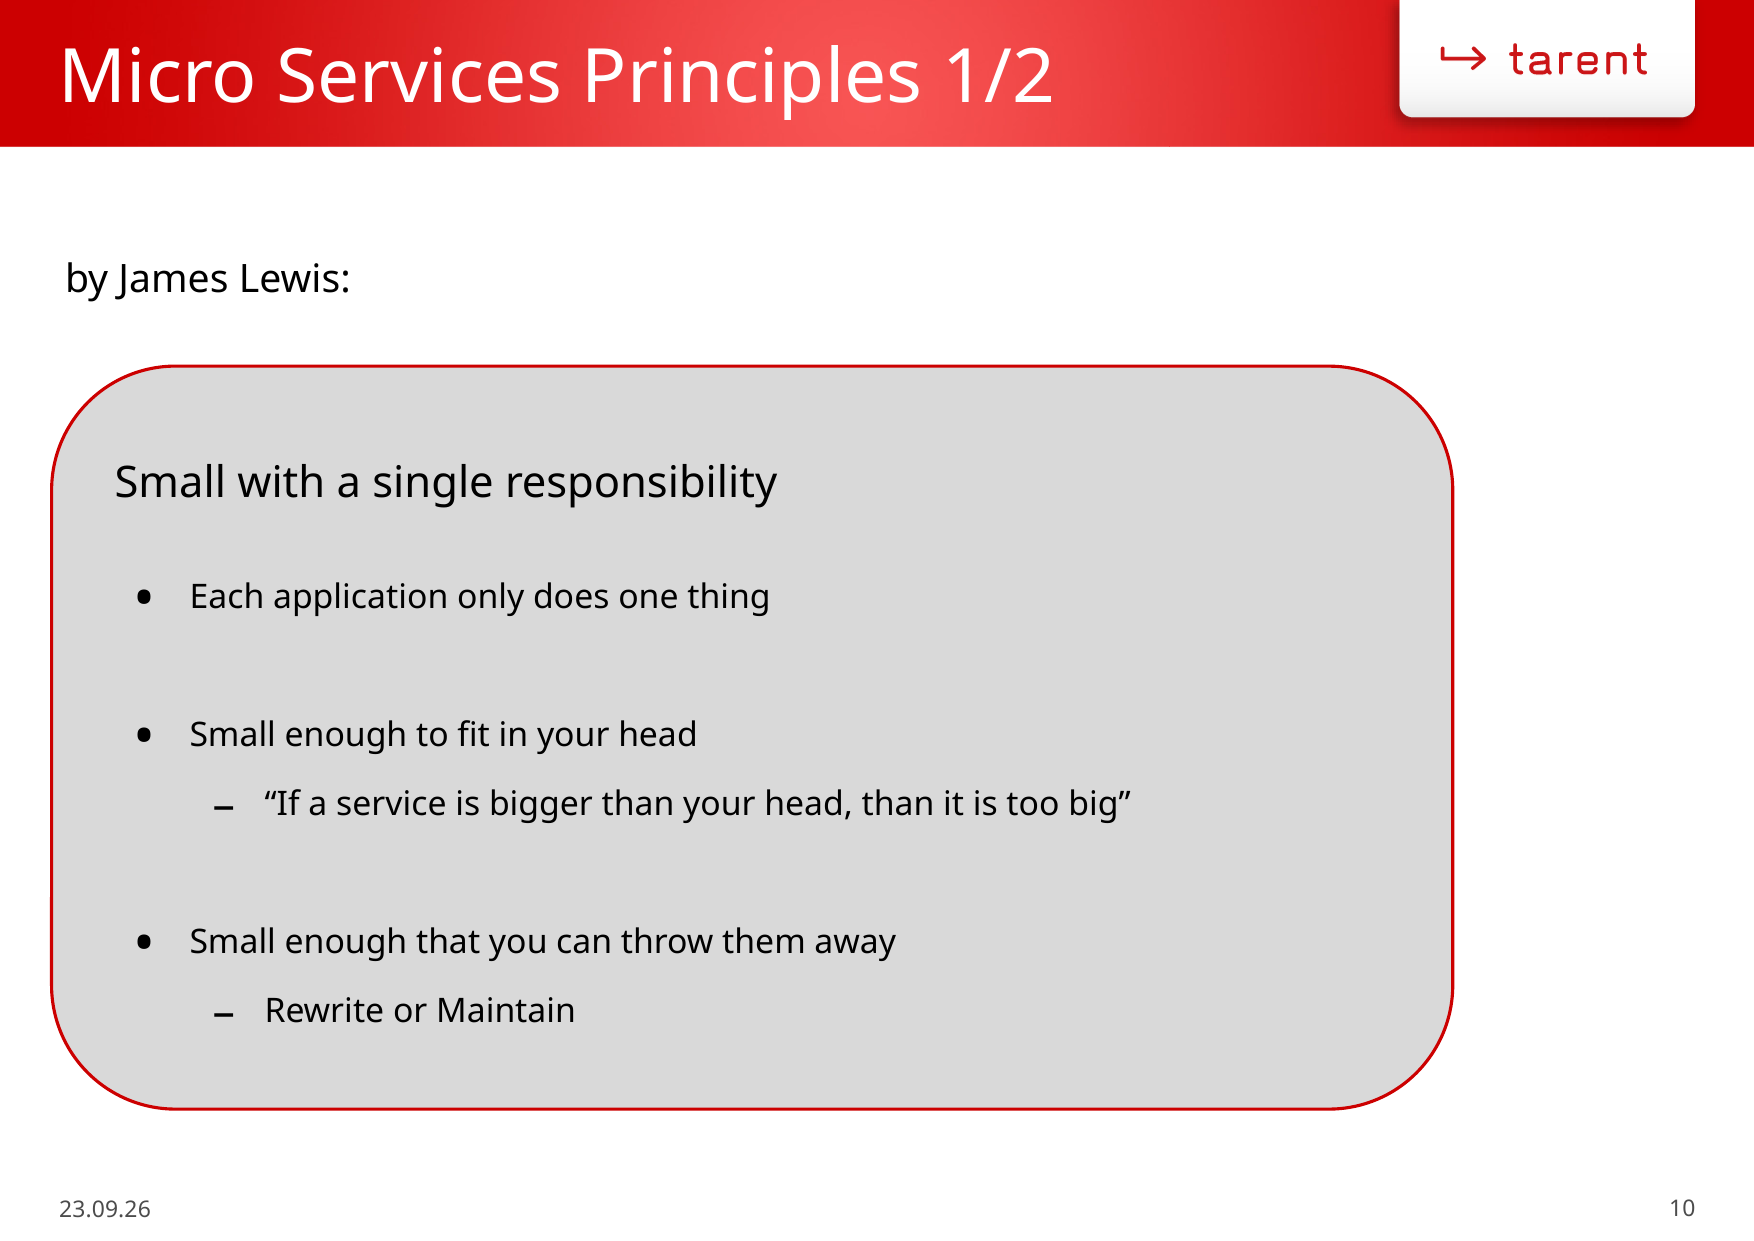

# Micro Services Principles 1/2
by James Lewis:
Small with a single responsibility
Each application only does one thing
Small enough to fit in your head
“If a service is bigger than your head, than it is too big”
Small enough that you can throw them away
Rewrite or Maintain